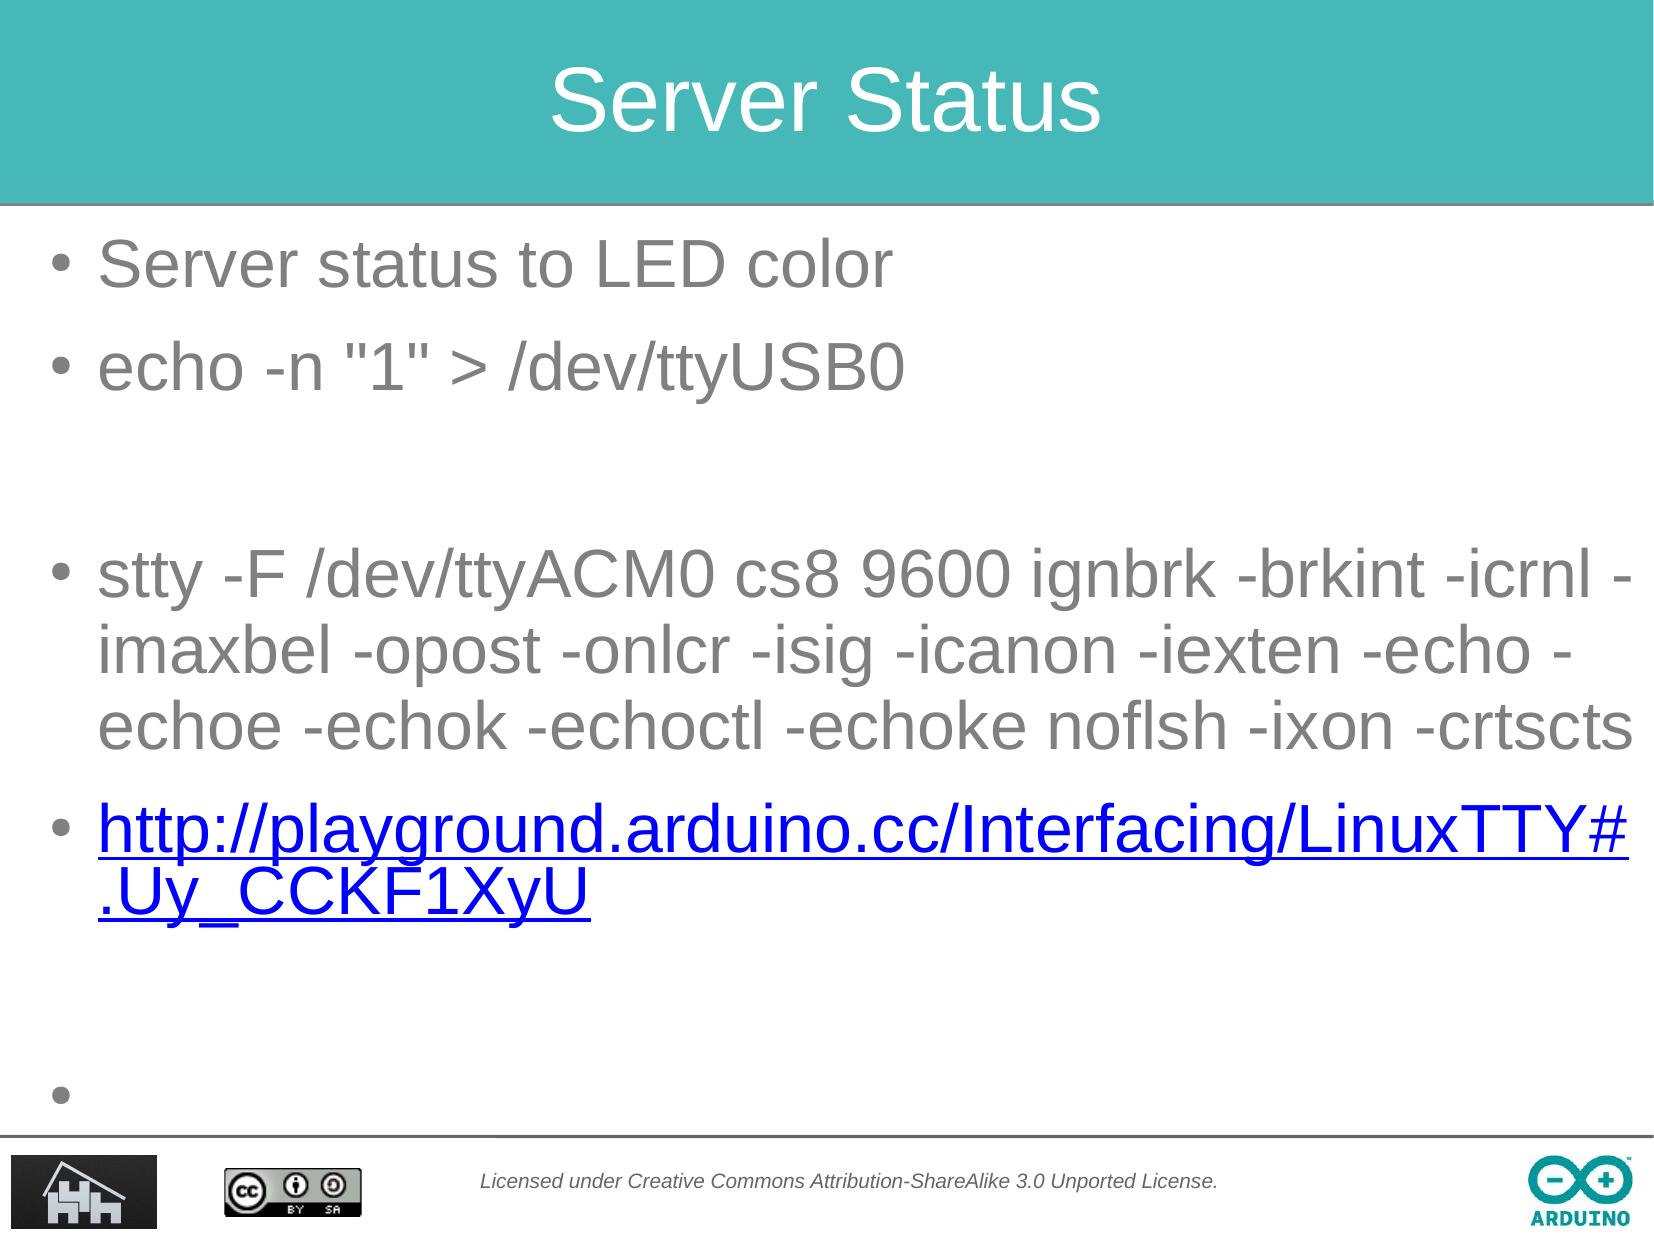

# Server Status
Server status to LED color
echo -n "1" > /dev/ttyUSB0
stty -F /dev/ttyACM0 cs8 9600 ignbrk -brkint -icrnl -imaxbel -opost -onlcr -isig -icanon -iexten -echo -echoe -echok -echoctl -echoke noflsh -ixon -crtscts
http://playground.arduino.cc/Interfacing/LinuxTTY#.Uy_CCKF1XyU